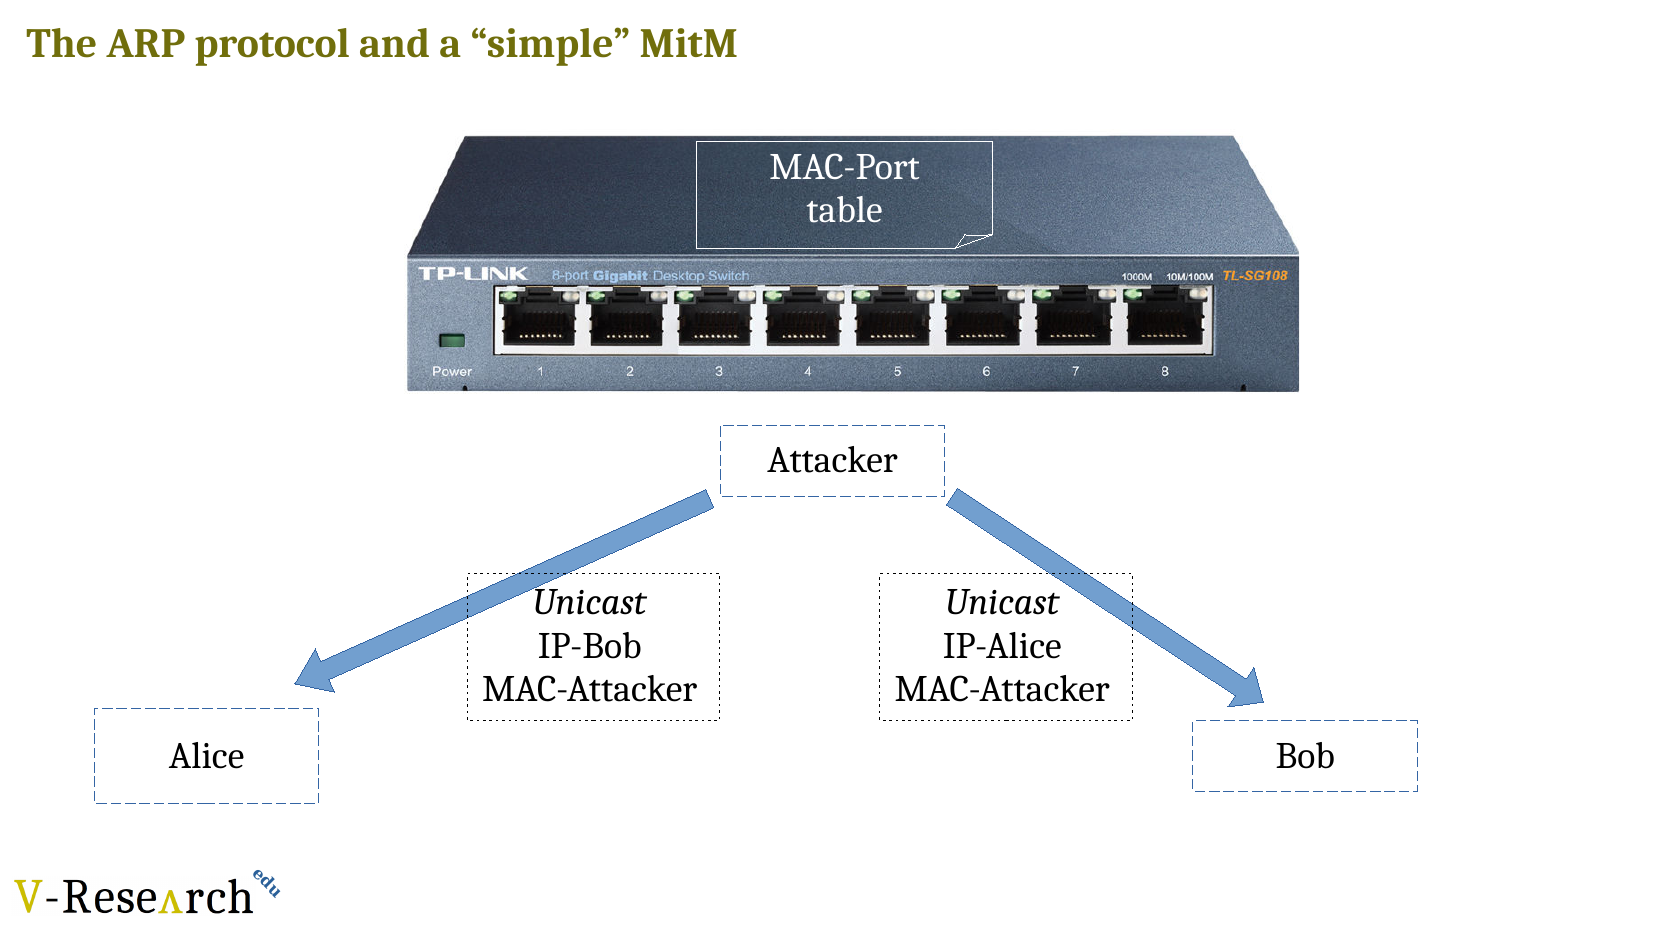

The ARP protocol and a “simple” MitM
MAC-Port
table
Attacker
Unicast
IP-Bob
MAC-Attacker
Unicast
IP-Alice
MAC-Attacker
Alice
Bob
edu